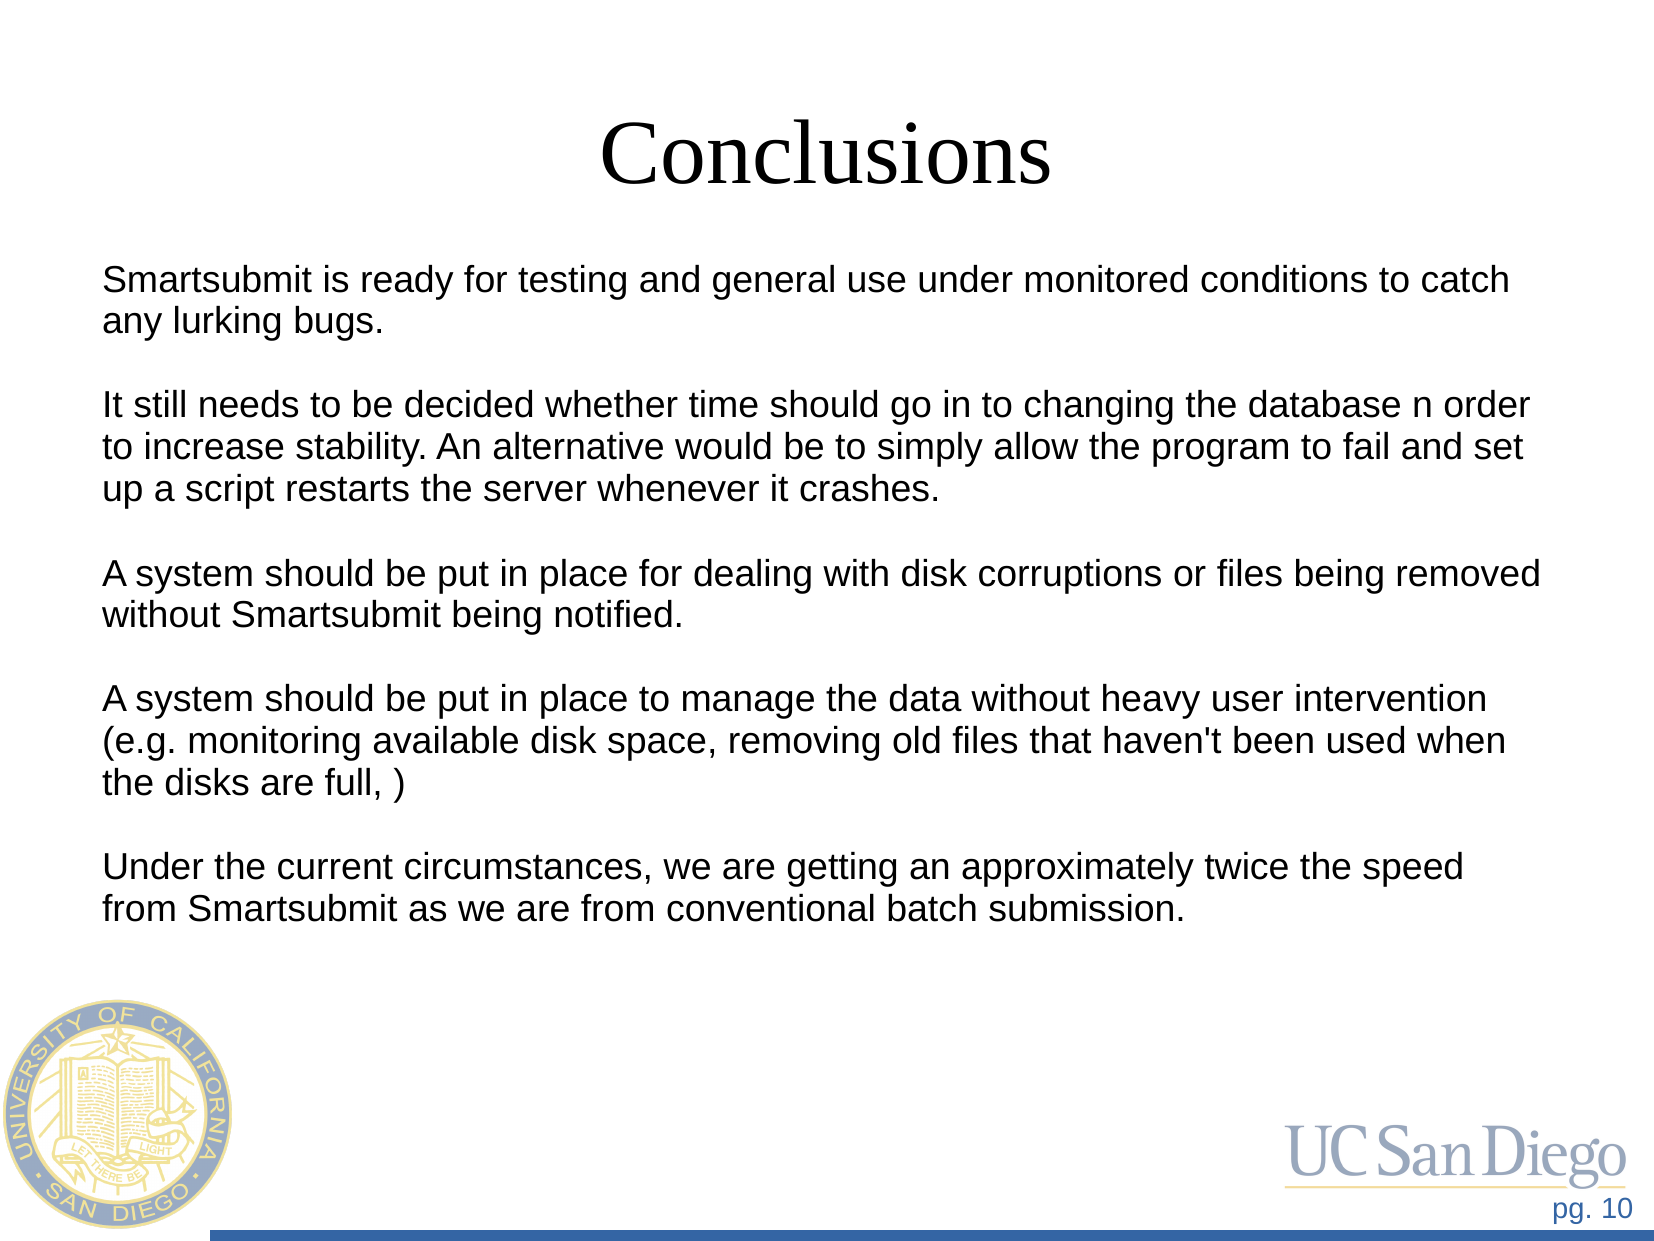

# Conclusions
Smartsubmit is ready for testing and general use under monitored conditions to catch any lurking bugs.
It still needs to be decided whether time should go in to changing the database n order to increase stability. An alternative would be to simply allow the program to fail and set up a script restarts the server whenever it crashes.
A system should be put in place for dealing with disk corruptions or files being removed without Smartsubmit being notified.
A system should be put in place to manage the data without heavy user intervention (e.g. monitoring available disk space, removing old files that haven't been used when the disks are full, )
Under the current circumstances, we are getting an approximately twice the speed from Smartsubmit as we are from conventional batch submission.